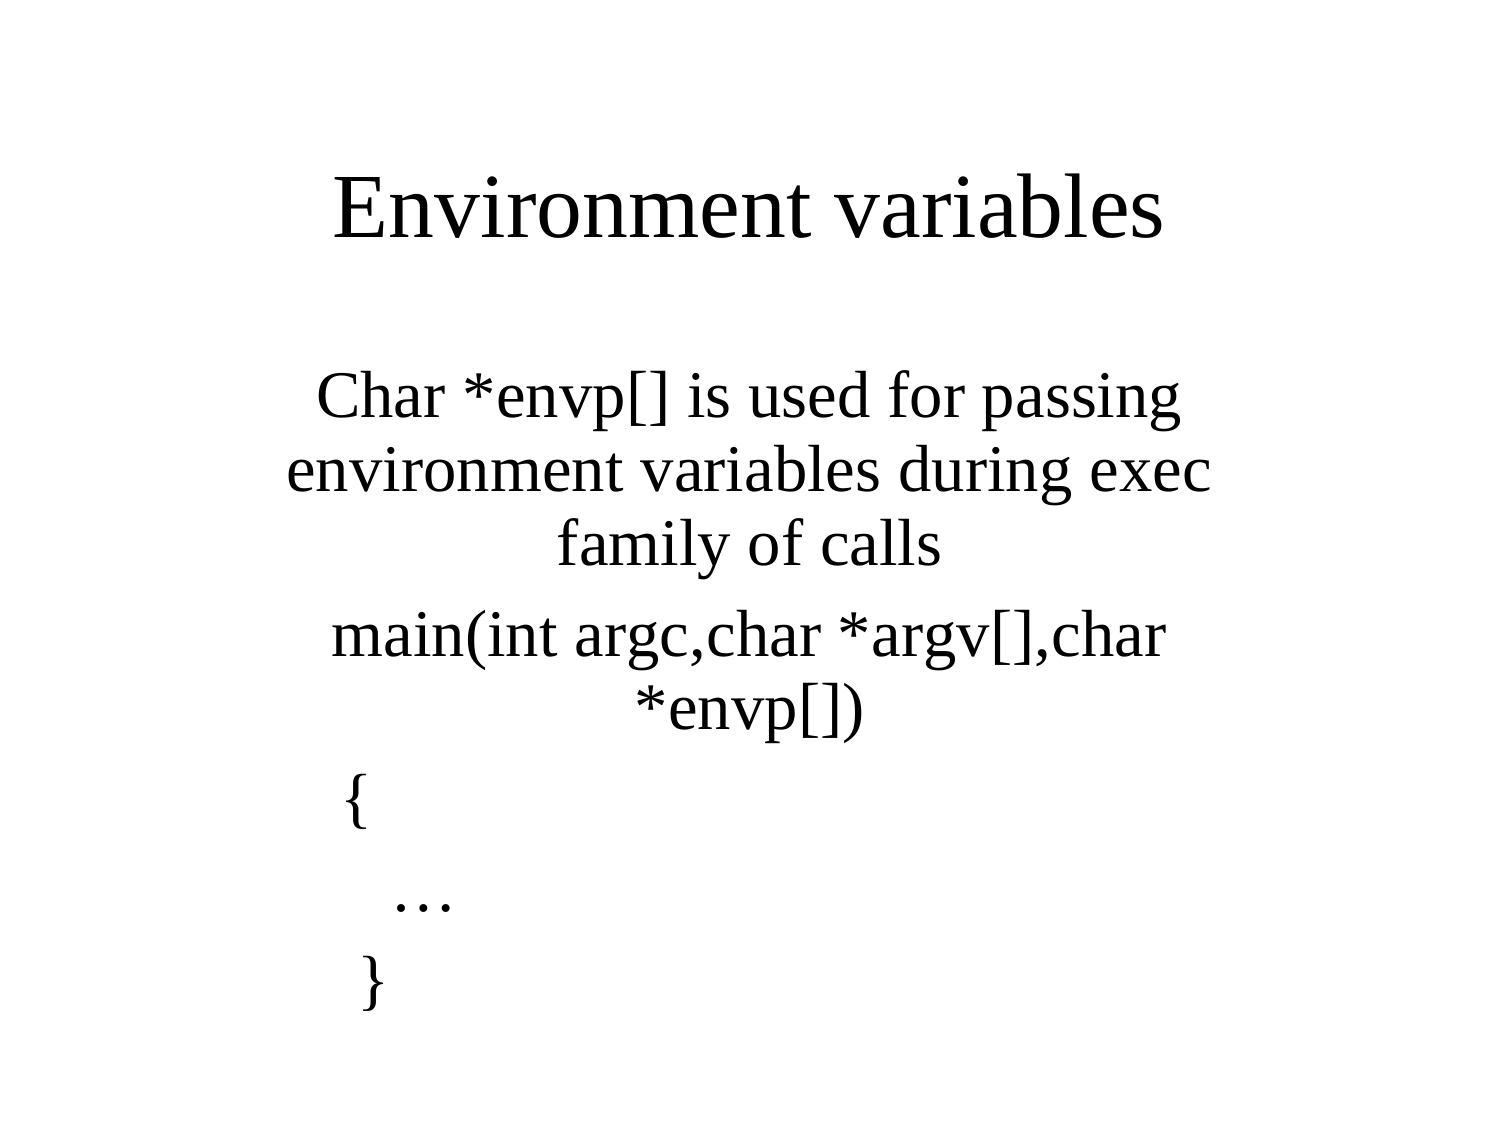

# Environment variables
Char *envp[] is used for passing environment variables during exec family of calls
main(int argc,char *argv[],char *envp[])
 {
 …
 }